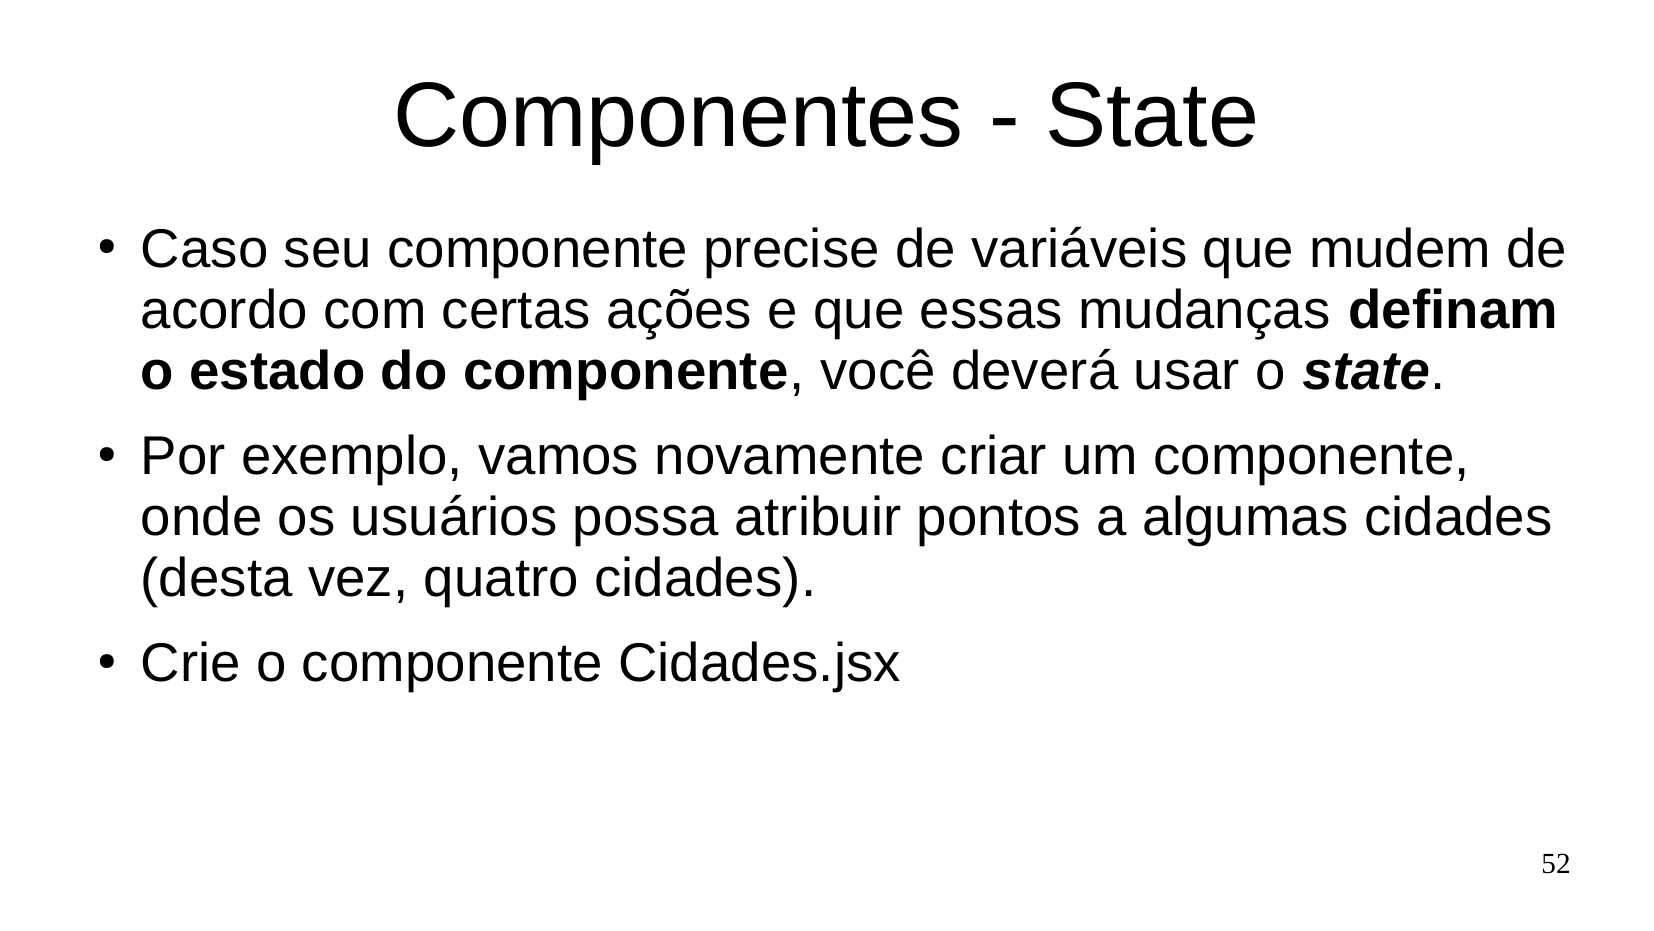

# Componentes - State
Caso seu componente precise de variáveis que mudem de acordo com certas ações e que essas mudanças definam o estado do componente, você deverá usar o state.
Por exemplo, vamos novamente criar um componente, onde os usuários possa atribuir pontos a algumas cidades (desta vez, quatro cidades).
Crie o componente Cidades.jsx
52